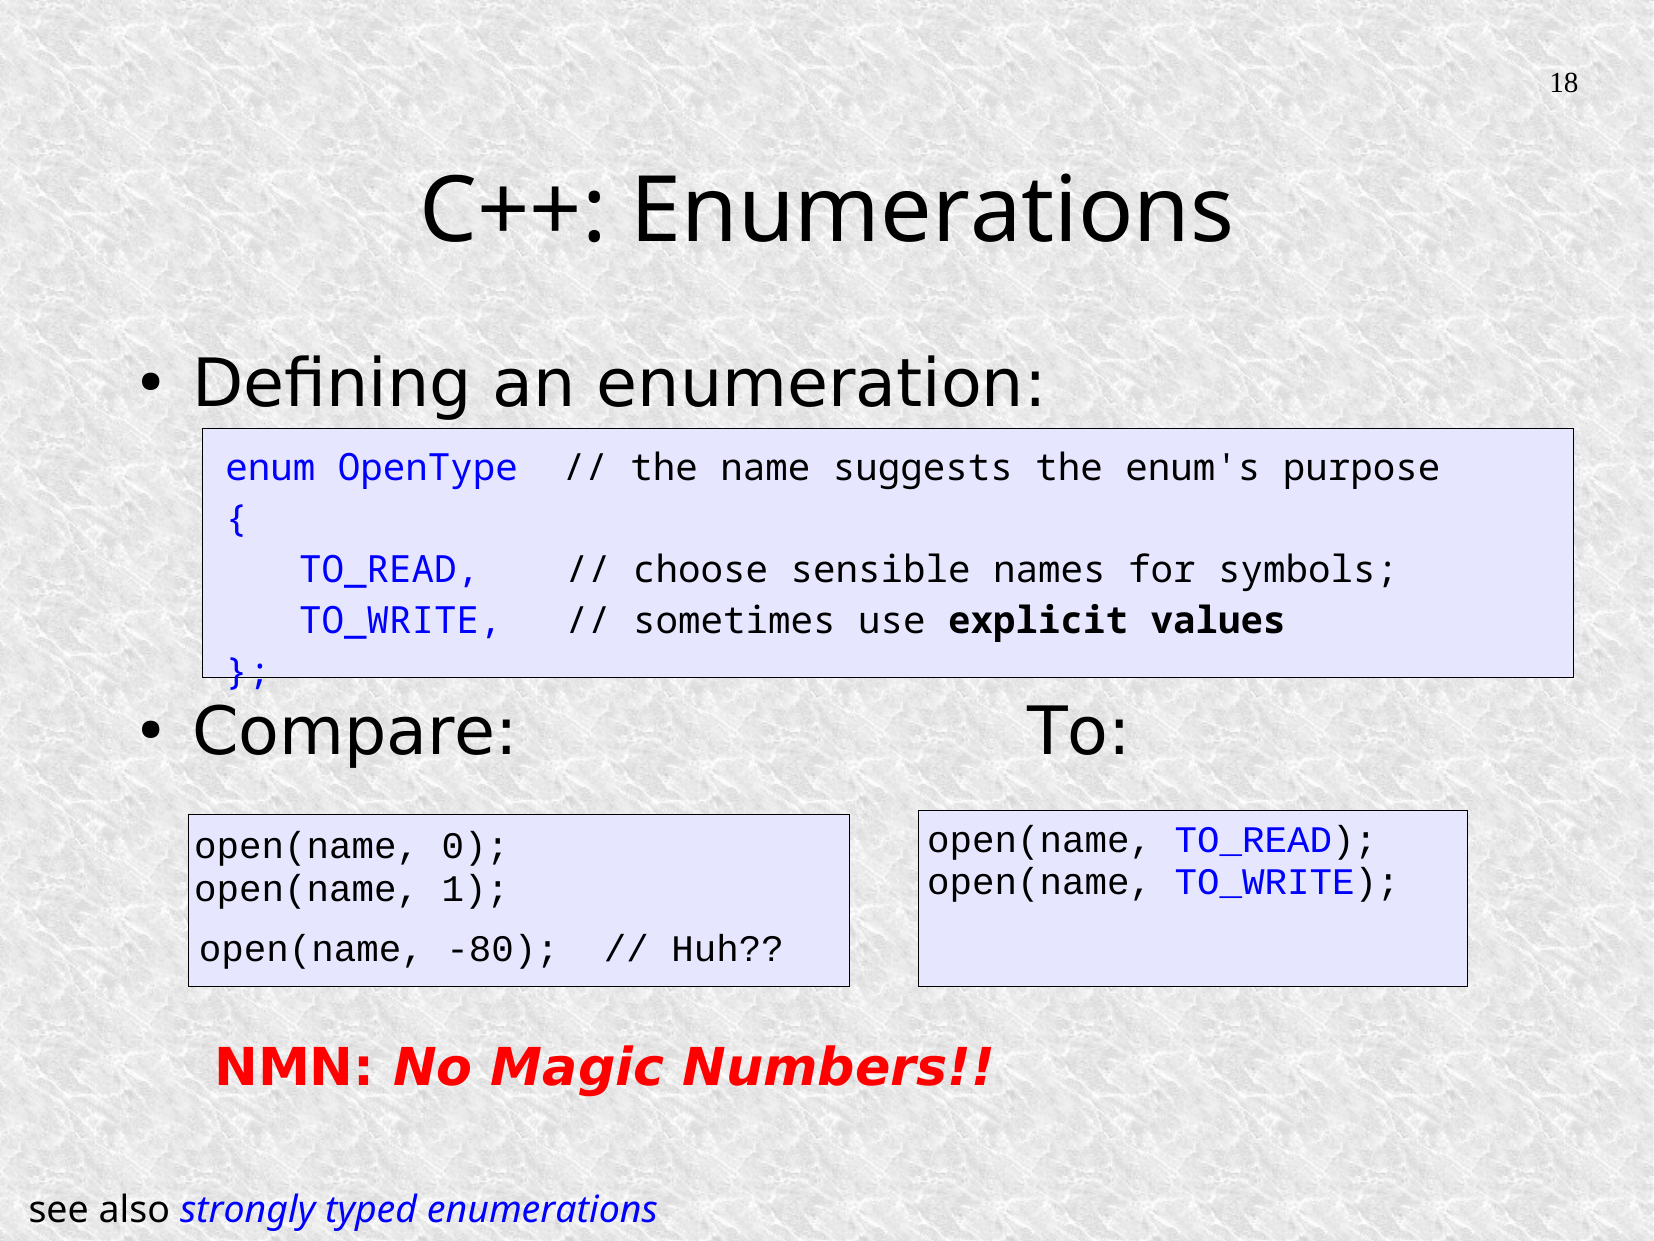

18
# C++: Enumerations
Defining an enumeration:
Compare: To:
enum OpenType // the name suggests the enum's purpose
{
	TO_READ,	 // choose sensible names for symbols;
	TO_WRITE,	 // sometimes use explicit values
};
open(name, TO_READ);
open(name, TO_WRITE);
open(name, 0);
open(name, 1);
open(name, -80); // Huh??
NMN: No Magic Numbers!!
see also strongly typed enumerations